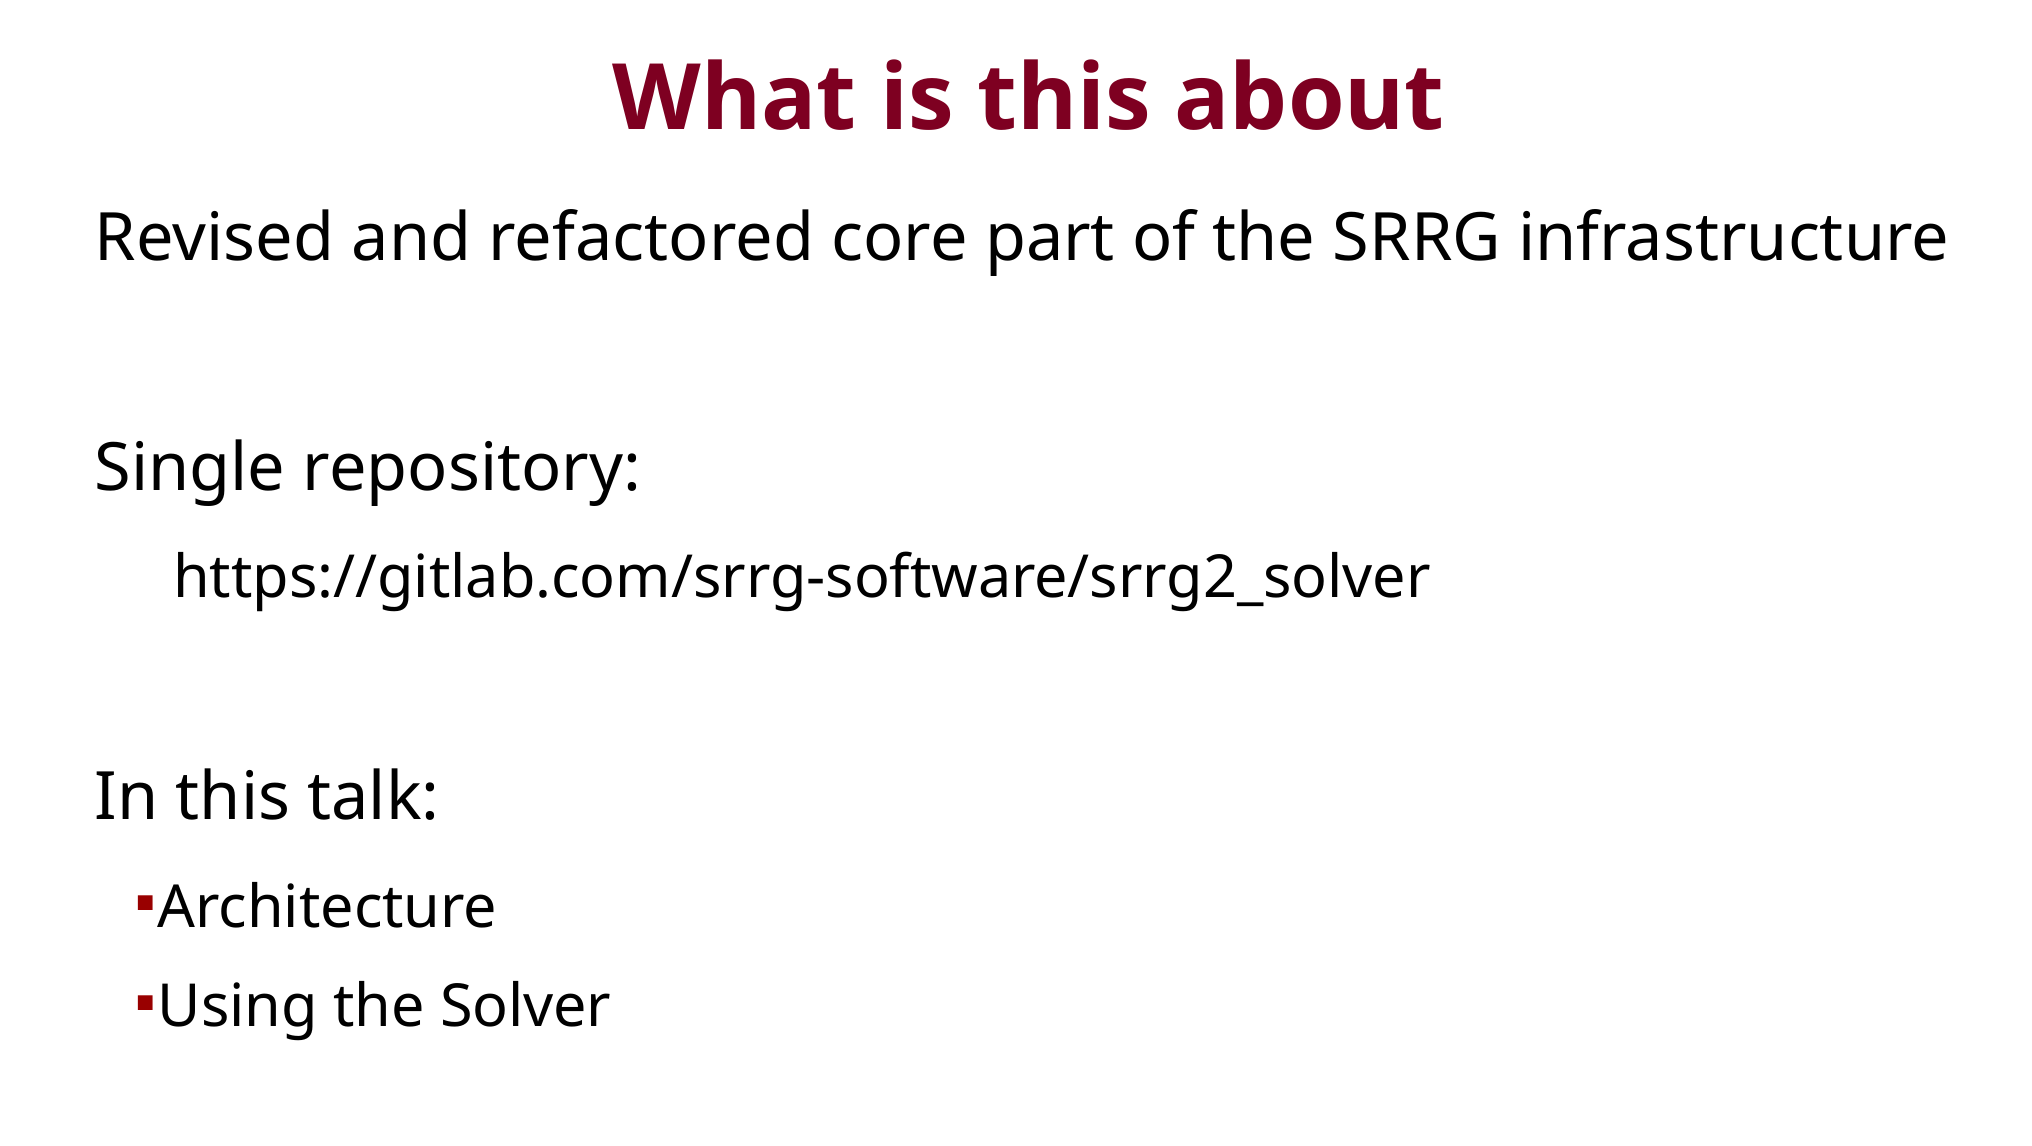

# What is this about
Revised and refactored core part of the SRRG infrastructure
Single repository:
 https://gitlab.com/srrg-software/srrg2_solver
In this talk:
Architecture
Using the Solver